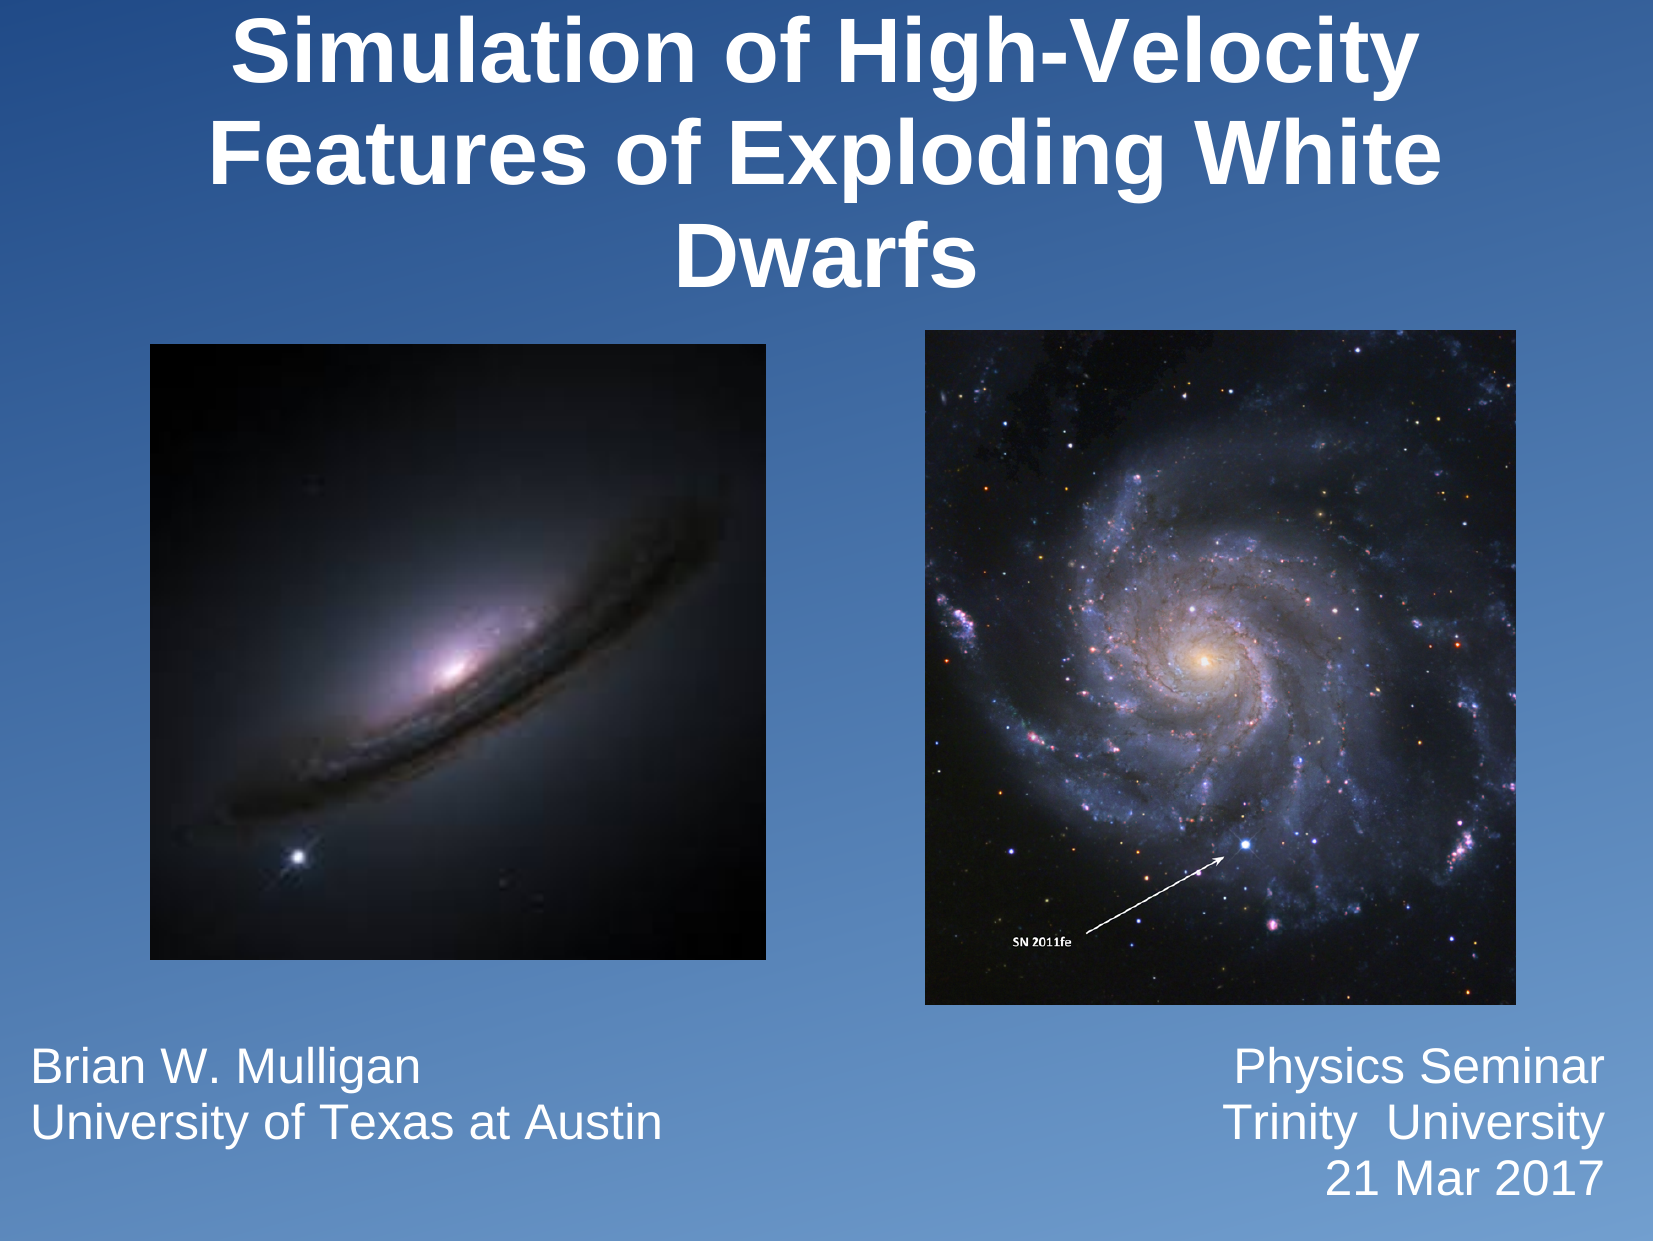

# Simulation of High-Velocity Features of Exploding White Dwarfs
Physics Seminar
Trinity University
21 Mar 2017
Brian W. Mulligan
University of Texas at Austin